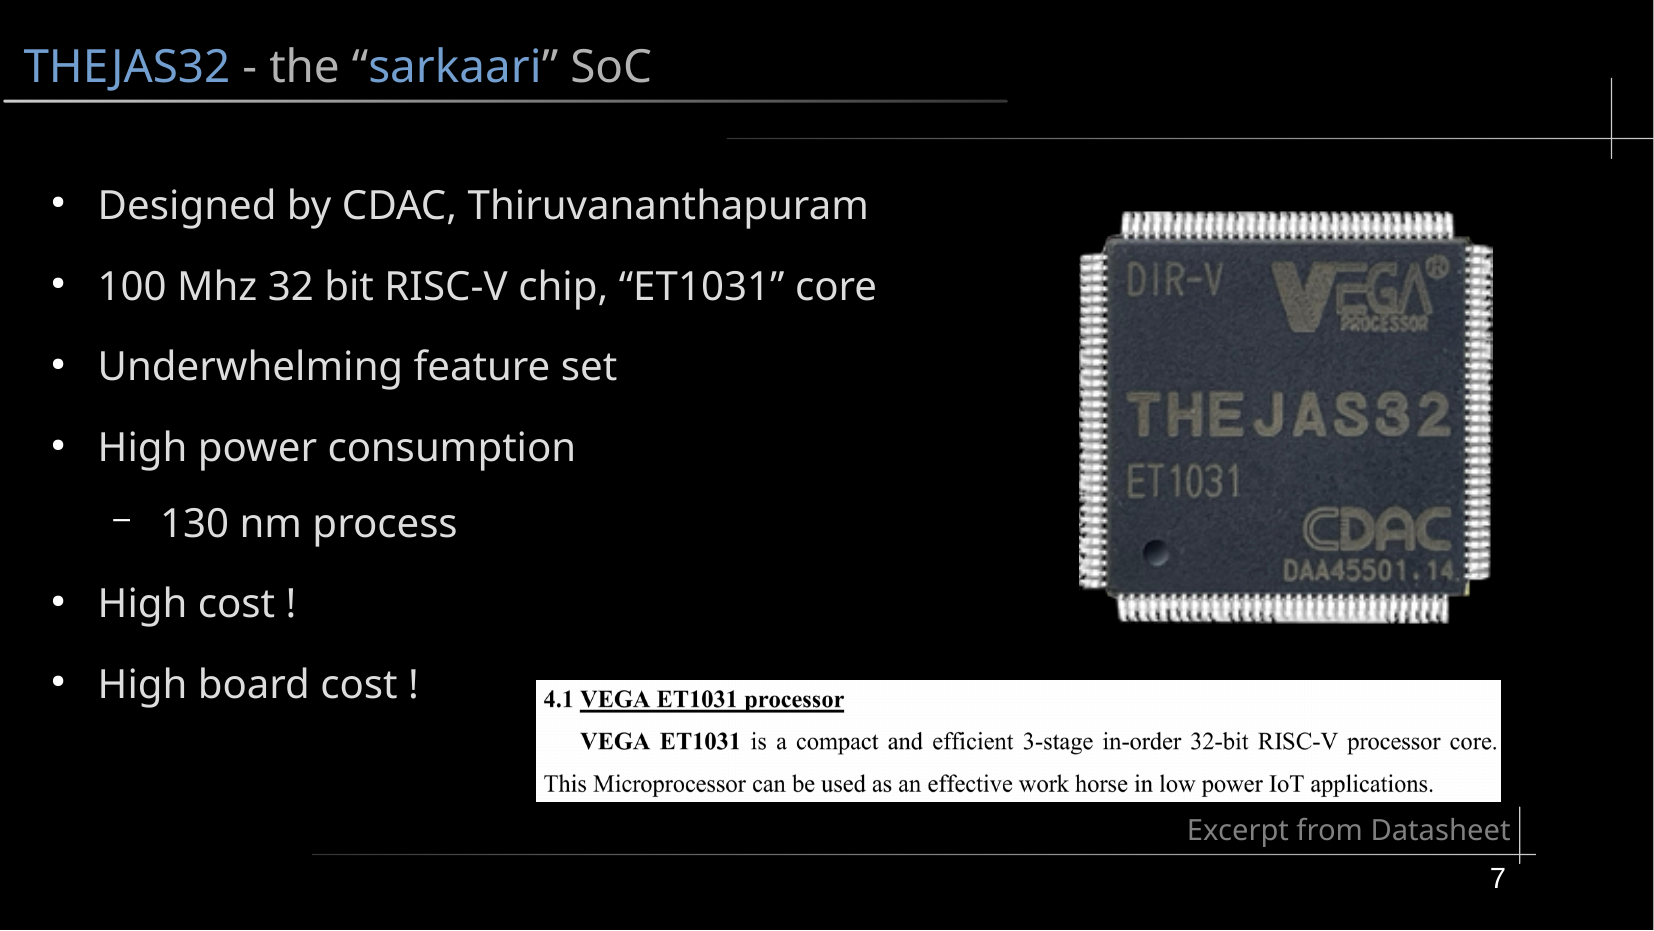

# THEJAS32 - the “sarkaari” SoC
Designed by CDAC, Thiruvananthapuram
100 Mhz 32 bit RISC-V chip, “ET1031” core
Underwhelming feature set
High power consumption
130 nm process
High cost !
High board cost !
Excerpt from Datasheet
7